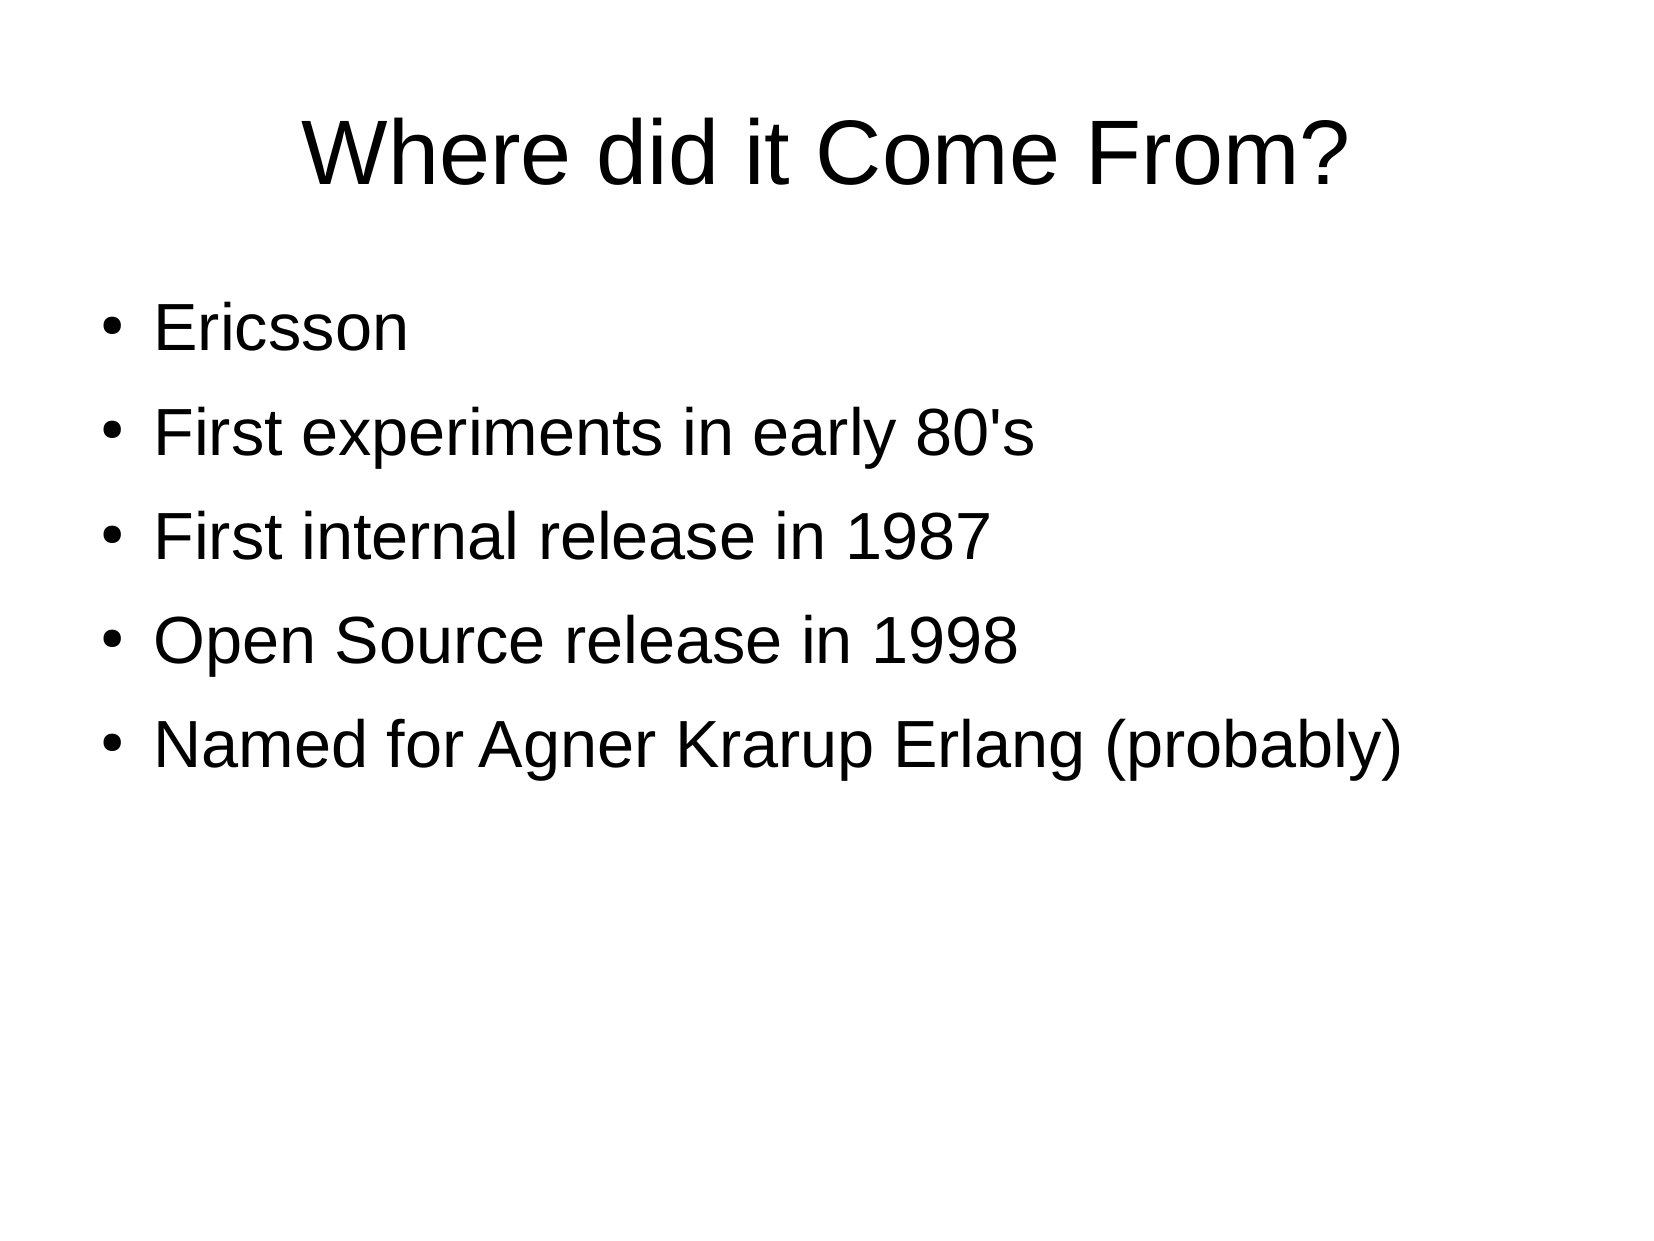

# Where did it Come From?
Ericsson
First experiments in early 80's
First internal release in 1987
Open Source release in 1998
Named for Agner Krarup Erlang (probably)